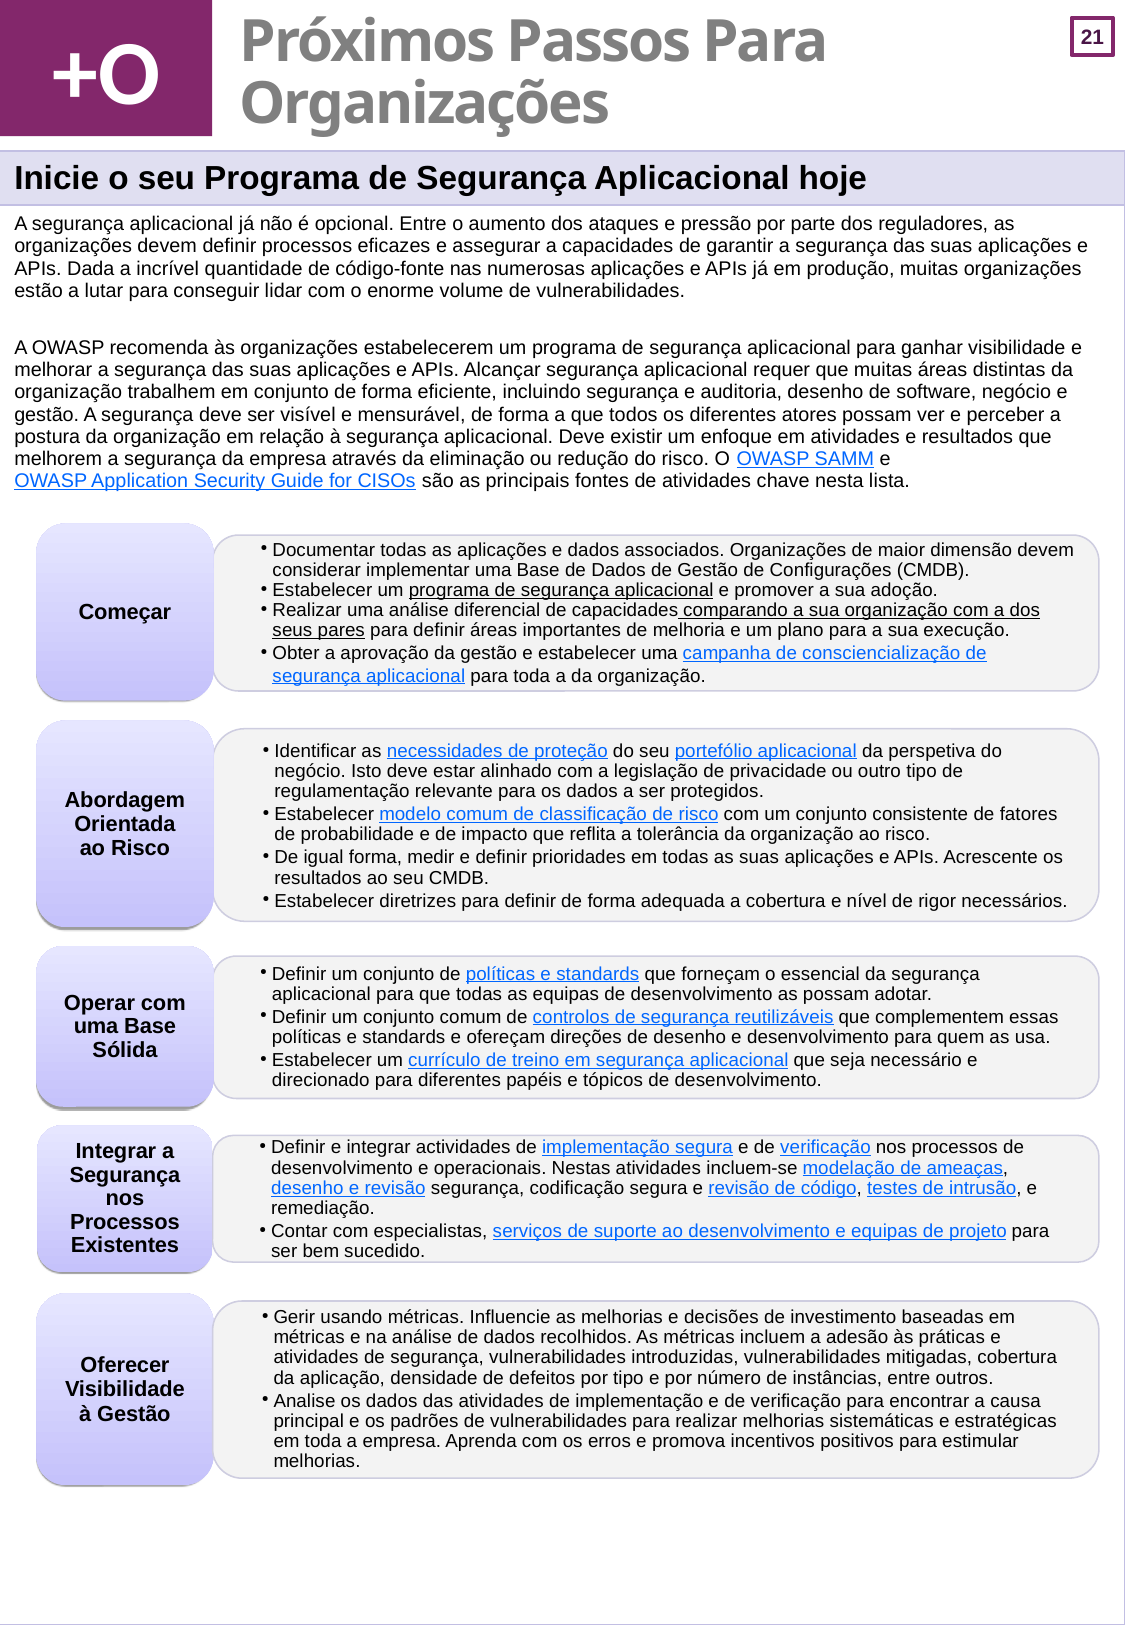

+O
Próximos Passos Para Organizações
| Inicie o seu Programa de Segurança Aplicacional hoje |
| --- |
| A segurança aplicacional já não é opcional. Entre o aumento dos ataques e pressão por parte dos reguladores, as organizações devem definir processos eficazes e assegurar a capacidades de garantir a segurança das suas aplicações e APIs. Dada a incrível quantidade de código-fonte nas numerosas aplicações e APIs já em produção, muitas organizações estão a lutar para conseguir lidar com o enorme volume de vulnerabilidades. A OWASP recomenda às organizações estabelecerem um programa de segurança aplicacional para ganhar visibilidade e melhorar a segurança das suas aplicações e APIs. Alcançar segurança aplicacional requer que muitas áreas distintas da organização trabalhem em conjunto de forma eficiente, incluindo segurança e auditoria, desenho de software, negócio e gestão. A segurança deve ser visível e mensurável, de forma a que todos os diferentes atores possam ver e perceber a postura da organização em relação à segurança aplicacional. Deve existir um enfoque em atividades e resultados que melhorem a segurança da empresa através da eliminação ou redução do risco. O OWASP SAMM e OWASP Application Security Guide for CISOs são as principais fontes de atividades chave nesta lista. |
Começar
Documentar todas as aplicações e dados associados. Organizações de maior dimensão devem considerar implementar uma Base de Dados de Gestão de Configurações (CMDB).
Estabelecer um programa de segurança aplicacional e promover a sua adoção.
Realizar uma análise diferencial de capacidades comparando a sua organização com a dos seus pares para definir áreas importantes de melhoria e um plano para a sua execução.
Obter a aprovação da gestão e estabelecer uma campanha de consciencialização desegurança aplicacional para toda a da organização.
Abordagem Orientada ao Risco
Identificar as necessidades de proteção do seu portefólio aplicacional da perspetiva do negócio. Isto deve estar alinhado com a legislação de privacidade ou outro tipo de regulamentação relevante para os dados a ser protegidos.
Estabelecer modelo comum de classificação de risco com um conjunto consistente de fatores de probabilidade e de impacto que reflita a tolerância da organização ao risco.
De igual forma, medir e definir prioridades em todas as suas aplicações e APIs. Acrescente os resultados ao seu CMDB.
Estabelecer diretrizes para definir de forma adequada a cobertura e nível de rigor necessários.
Operar com uma Base Sólida
Definir um conjunto de políticas e standards que forneçam o essencial da segurança aplicacional para que todas as equipas de desenvolvimento as possam adotar.
Definir um conjunto comum de controlos de segurança reutilizáveis que complementem essas políticas e standards e ofereçam direções de desenho e desenvolvimento para quem as usa.
Estabelecer um currículo de treino em segurança aplicacional que seja necessário e direcionado para diferentes papéis e tópicos de desenvolvimento.
Integrar a Segurança nos Processos Existentes
Definir e integrar actividades de implementação segura e de verificação nos processos de desenvolvimento e operacionais. Nestas atividades incluem-se modelação de ameaças, desenho e revisão segurança, codificação segura e revisão de código, testes de intrusão, e remediação.
Contar com especialistas, serviços de suporte ao desenvolvimento e equipas de projeto para ser bem sucedido.
Oferecer Visibilidade à Gestão
Gerir usando métricas. Influencie as melhorias e decisões de investimento baseadas em métricas e na análise de dados recolhidos. As métricas incluem a adesão às práticas e atividades de segurança, vulnerabilidades introduzidas, vulnerabilidades mitigadas, cobertura da aplicação, densidade de defeitos por tipo e por número de instâncias, entre outros.
Analise os dados das atividades de implementação e de verificação para encontrar a causa principal e os padrões de vulnerabilidades para realizar melhorias sistemáticas e estratégicas em toda a empresa. Aprenda com os erros e promova incentivos positivos para estimular melhorias.